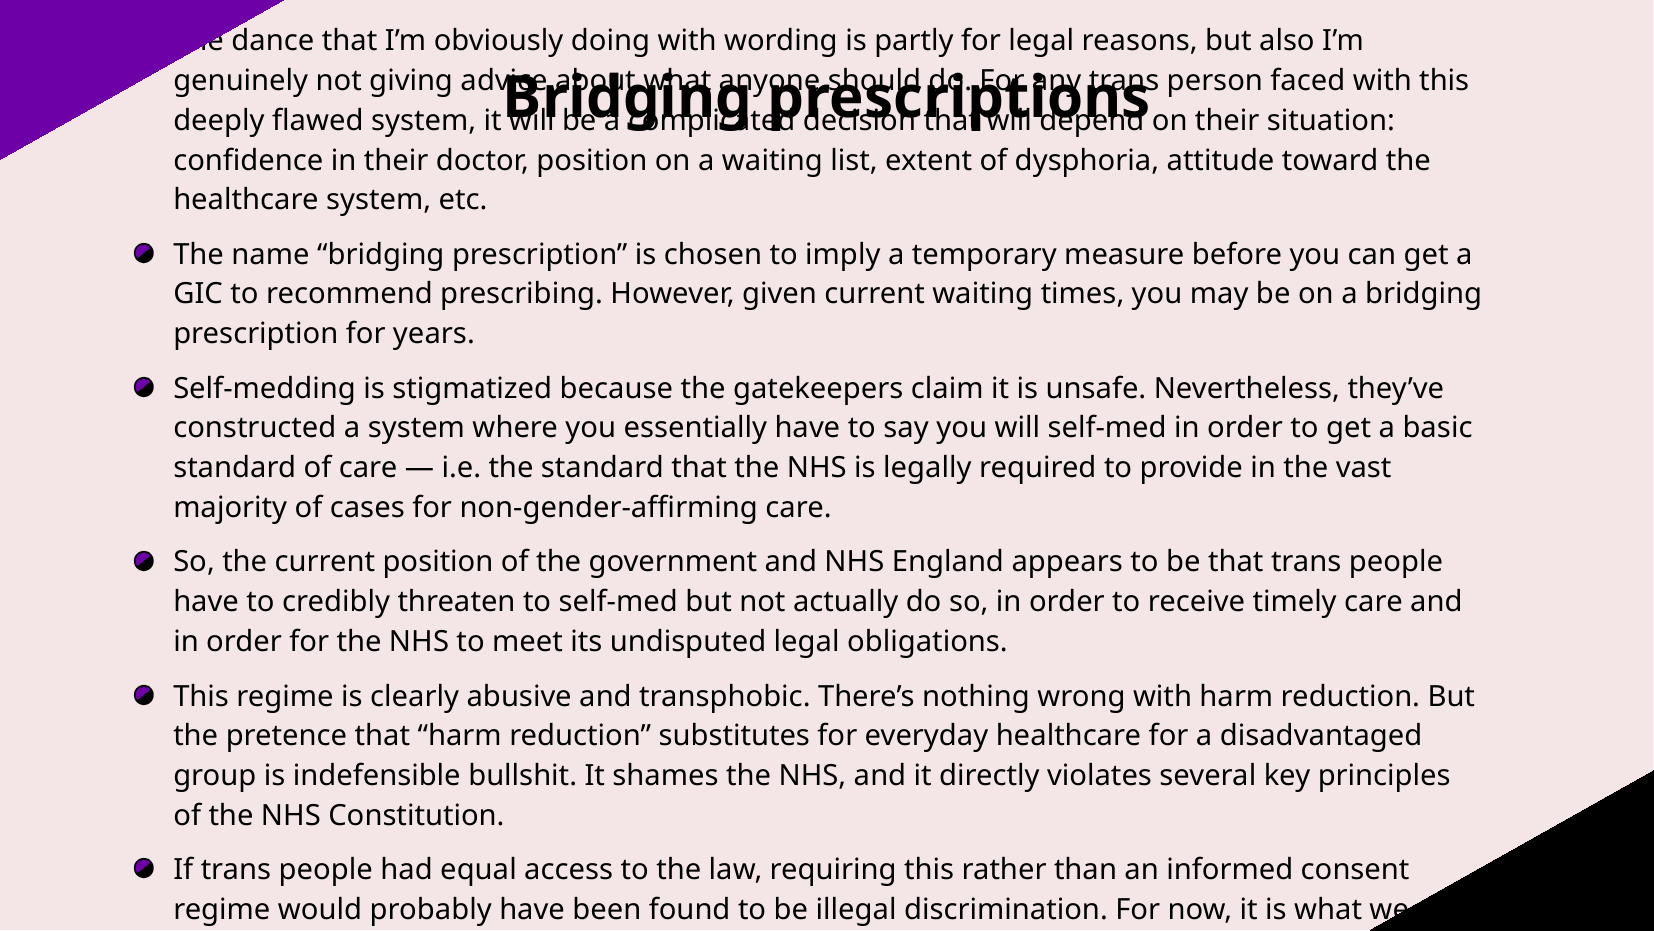

The dance that I’m obviously doing with wording is partly for legal reasons, but also I’m genuinely not giving advice about what anyone should do. For any trans person faced with this deeply flawed system, it will be a complicated decision that will depend on their situation: confidence in their doctor, position on a waiting list, extent of dysphoria, attitude toward the healthcare system, etc.
The name “bridging prescription” is chosen to imply a temporary measure before you can get a GIC to recommend prescribing. However, given current waiting times, you may be on a bridging prescription for years.
Self-medding is stigmatized because the gatekeepers claim it is unsafe. Nevertheless, they’ve constructed a system where you essentially have to say you will self-med in order to get a basic standard of care — i.e. the standard that the NHS is legally required to provide in the vast majority of cases for non-gender-affirming care.
So, the current position of the government and NHS England appears to be that trans people have to credibly threaten to self-med but not actually do so, in order to receive timely care and in order for the NHS to meet its undisputed legal obligations.
This regime is clearly abusive and transphobic. There’s nothing wrong with harm reduction. But the pretence that “harm reduction” substitutes for everyday healthcare for a disadvantaged group is indefensible bullshit. It shames the NHS, and it directly violates several key principles of the NHS Constitution.
If trans people had equal access to the law, requiring this rather than an informed consent regime would probably have been found to be illegal discrimination. For now, it is what we have.
# Bridging prescriptions